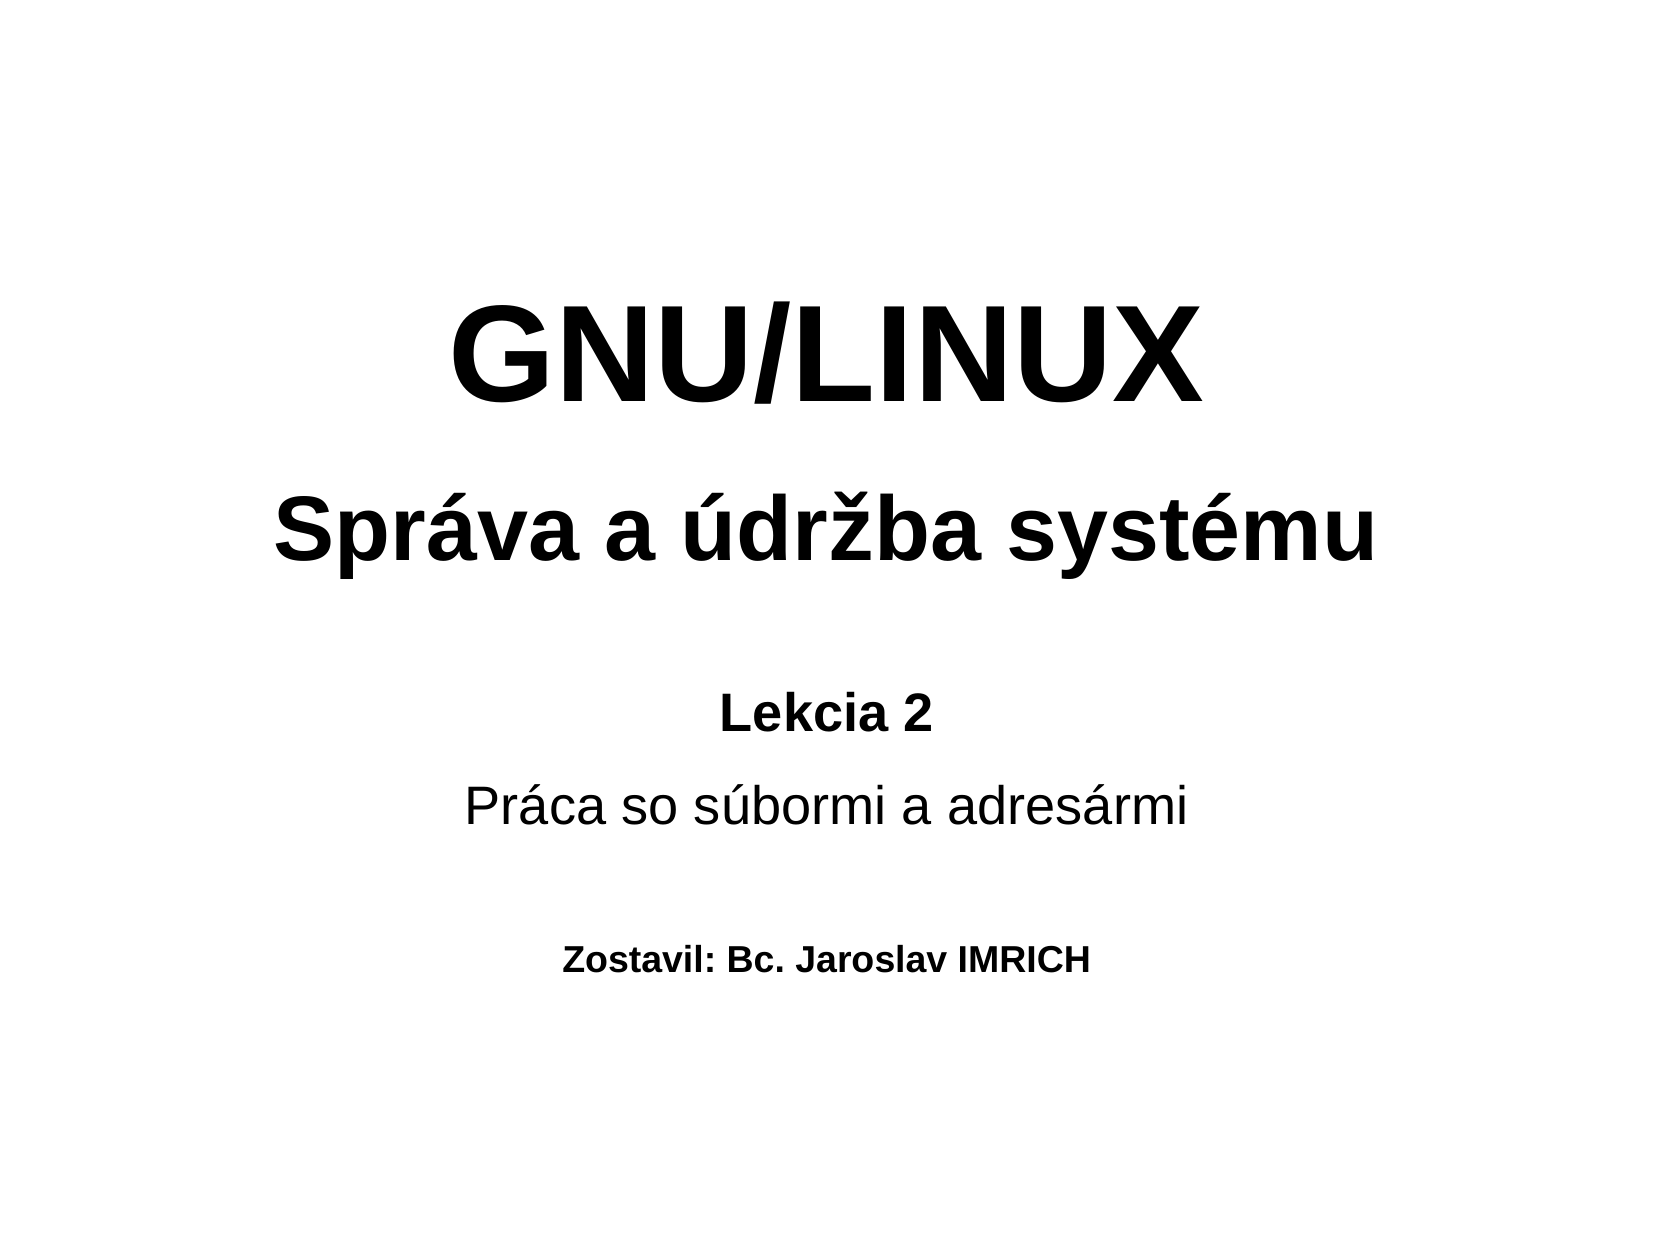

# GNU/LINUX Správa a údržba systému Lekcia 2 Práca so súbormi a adresármi Zostavil: Bc. Jaroslav IMRICH